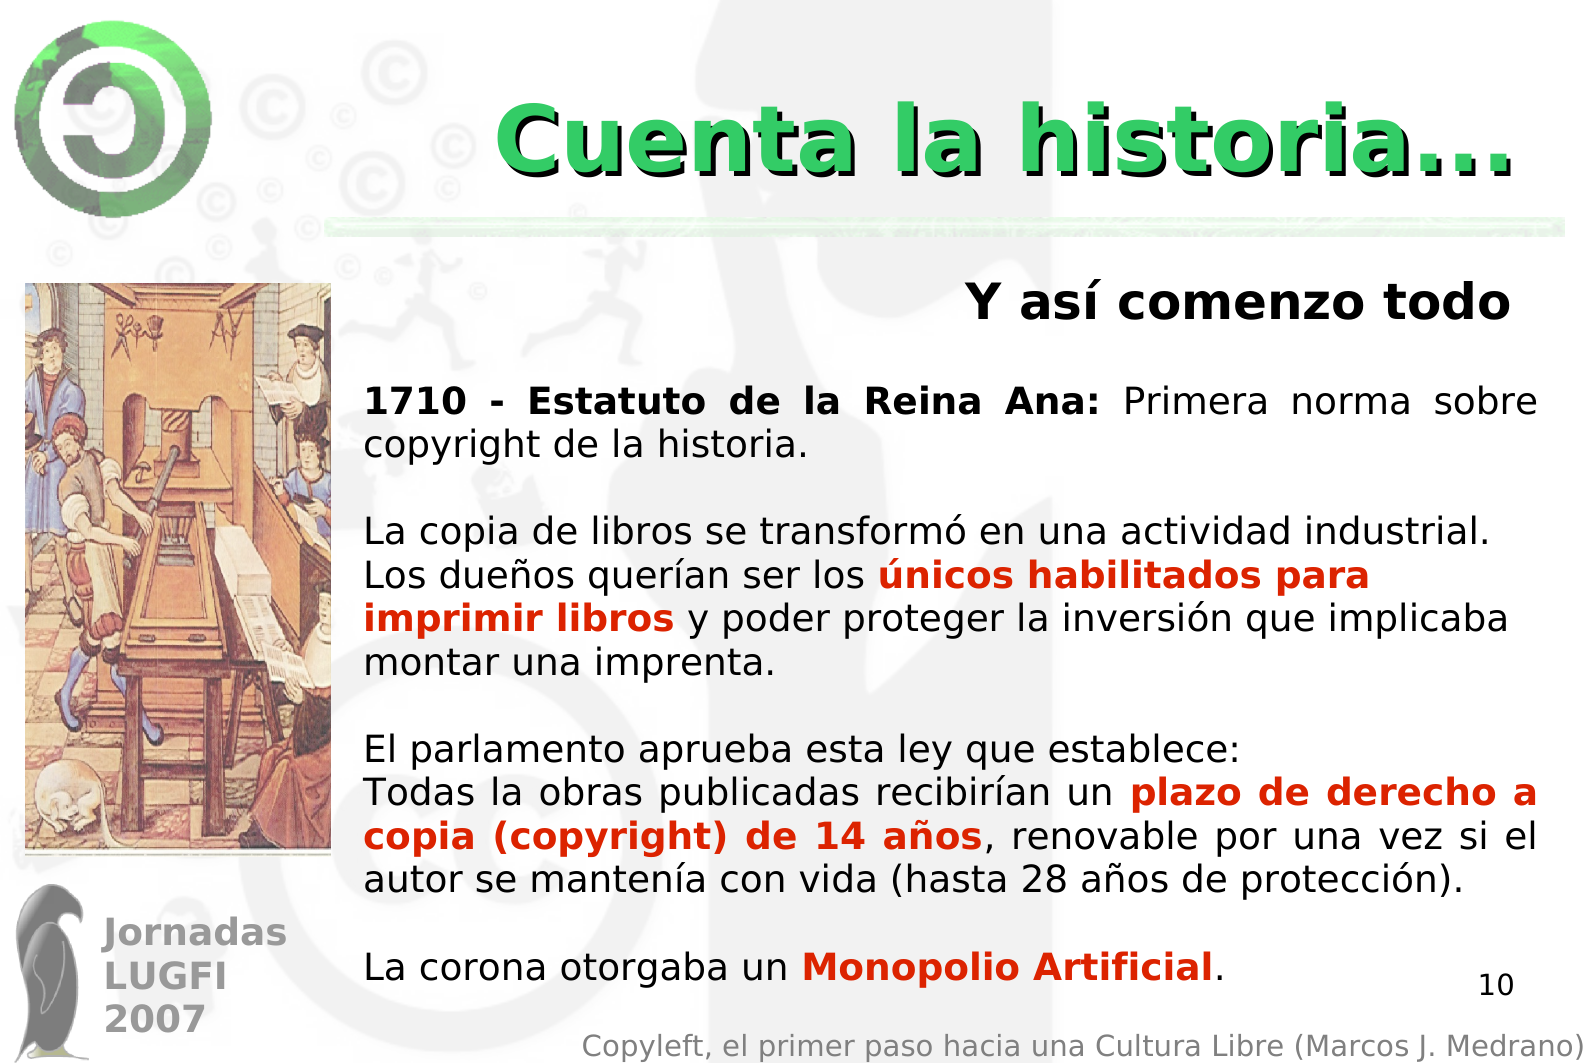

Cuenta la historia...
Y así comenzo todo
1710 - Estatuto de la Reina Ana: Primera norma sobre copyright de la historia.
La copia de libros se transformó en una actividad industrial. Los dueños querían ser los únicos habilitados para imprimir libros y poder proteger la inversión que implicaba montar una imprenta.
El parlamento aprueba esta ley que establece:
Todas la obras publicadas recibirían un plazo de derecho a copia (copyright) de 14 años, renovable por una vez si el autor se mantenía con vida (hasta 28 años de protección).
La corona otorgaba un Monopolio Artificial.
10